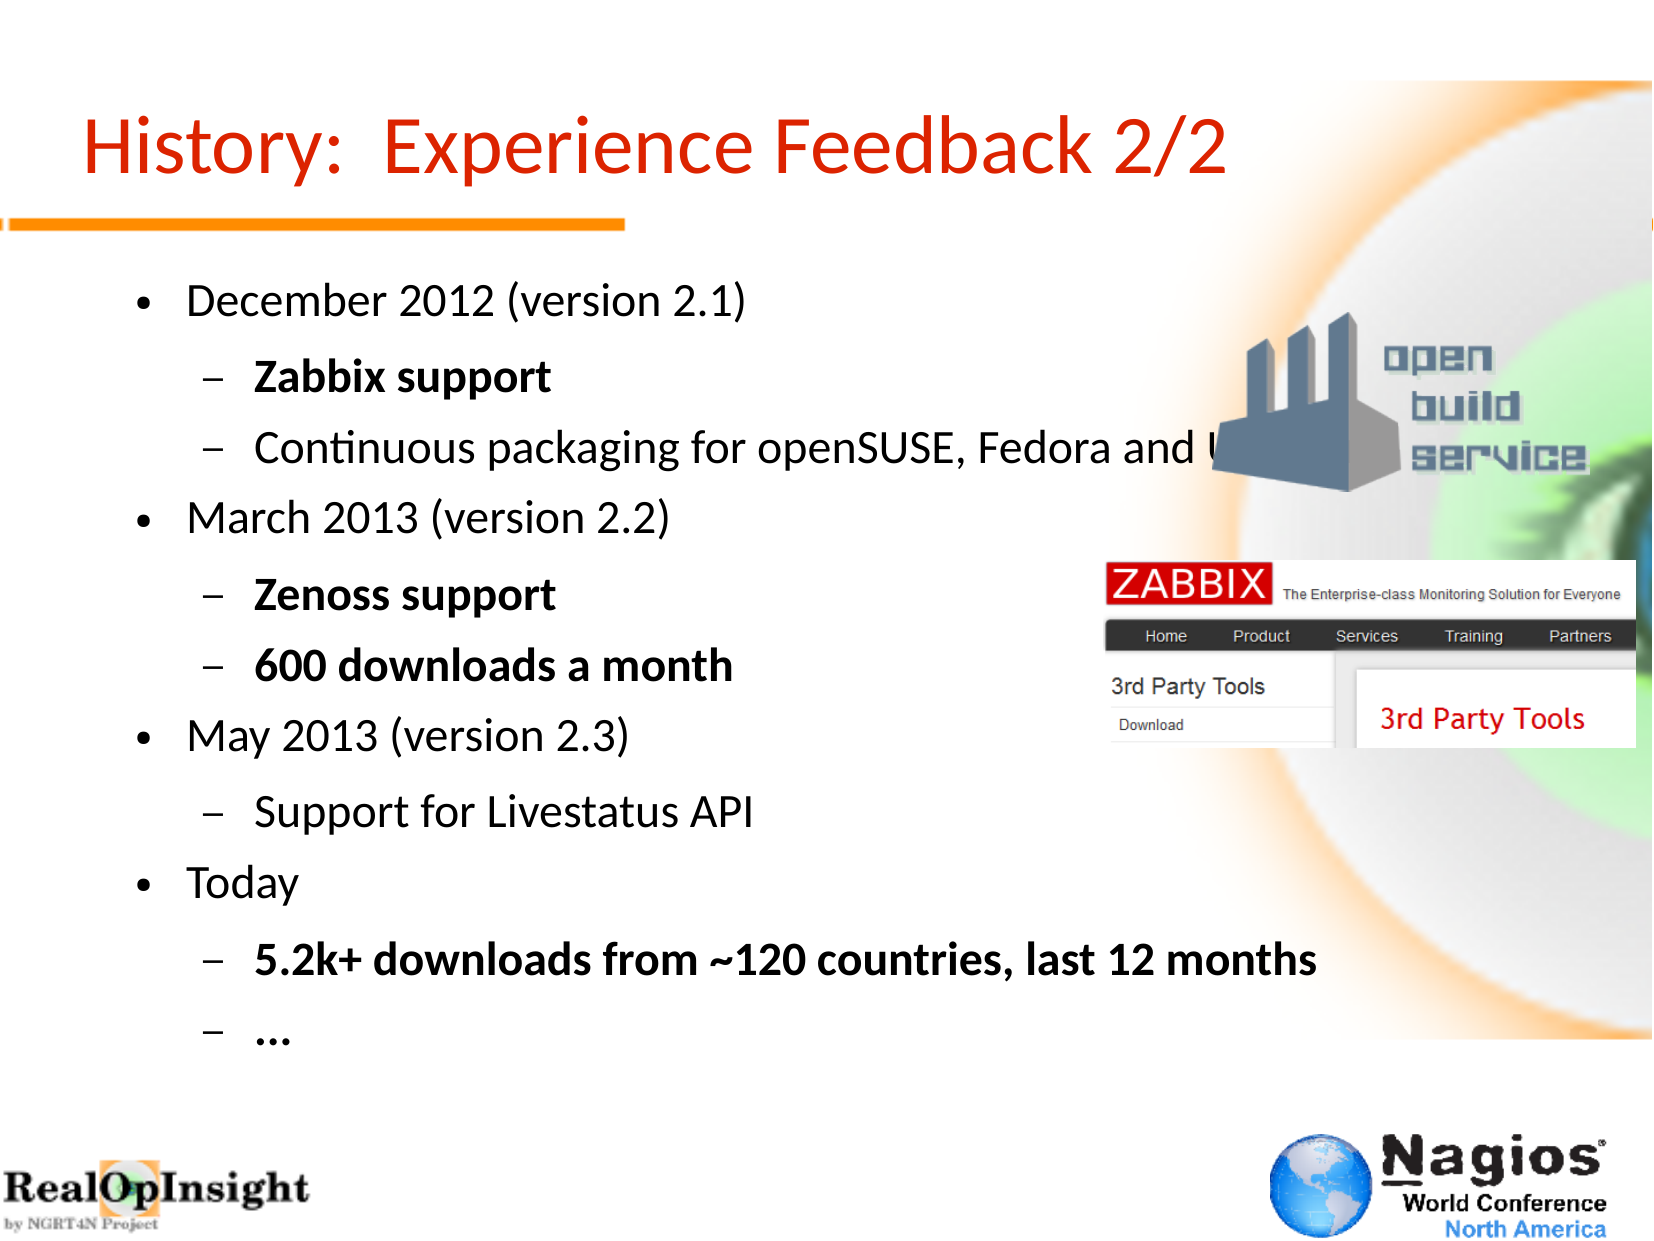

# History: Experience Feedback 2/2
December 2012 (version 2.1)
Zabbix support
Continuous packaging for openSUSE, Fedora and Ubuntu
March 2013 (version 2.2)
Zenoss support
600 downloads a month
May 2013 (version 2.3)
Support for Livestatus API
Today
5.2k+ downloads from ~120 countries, last 12 months
...